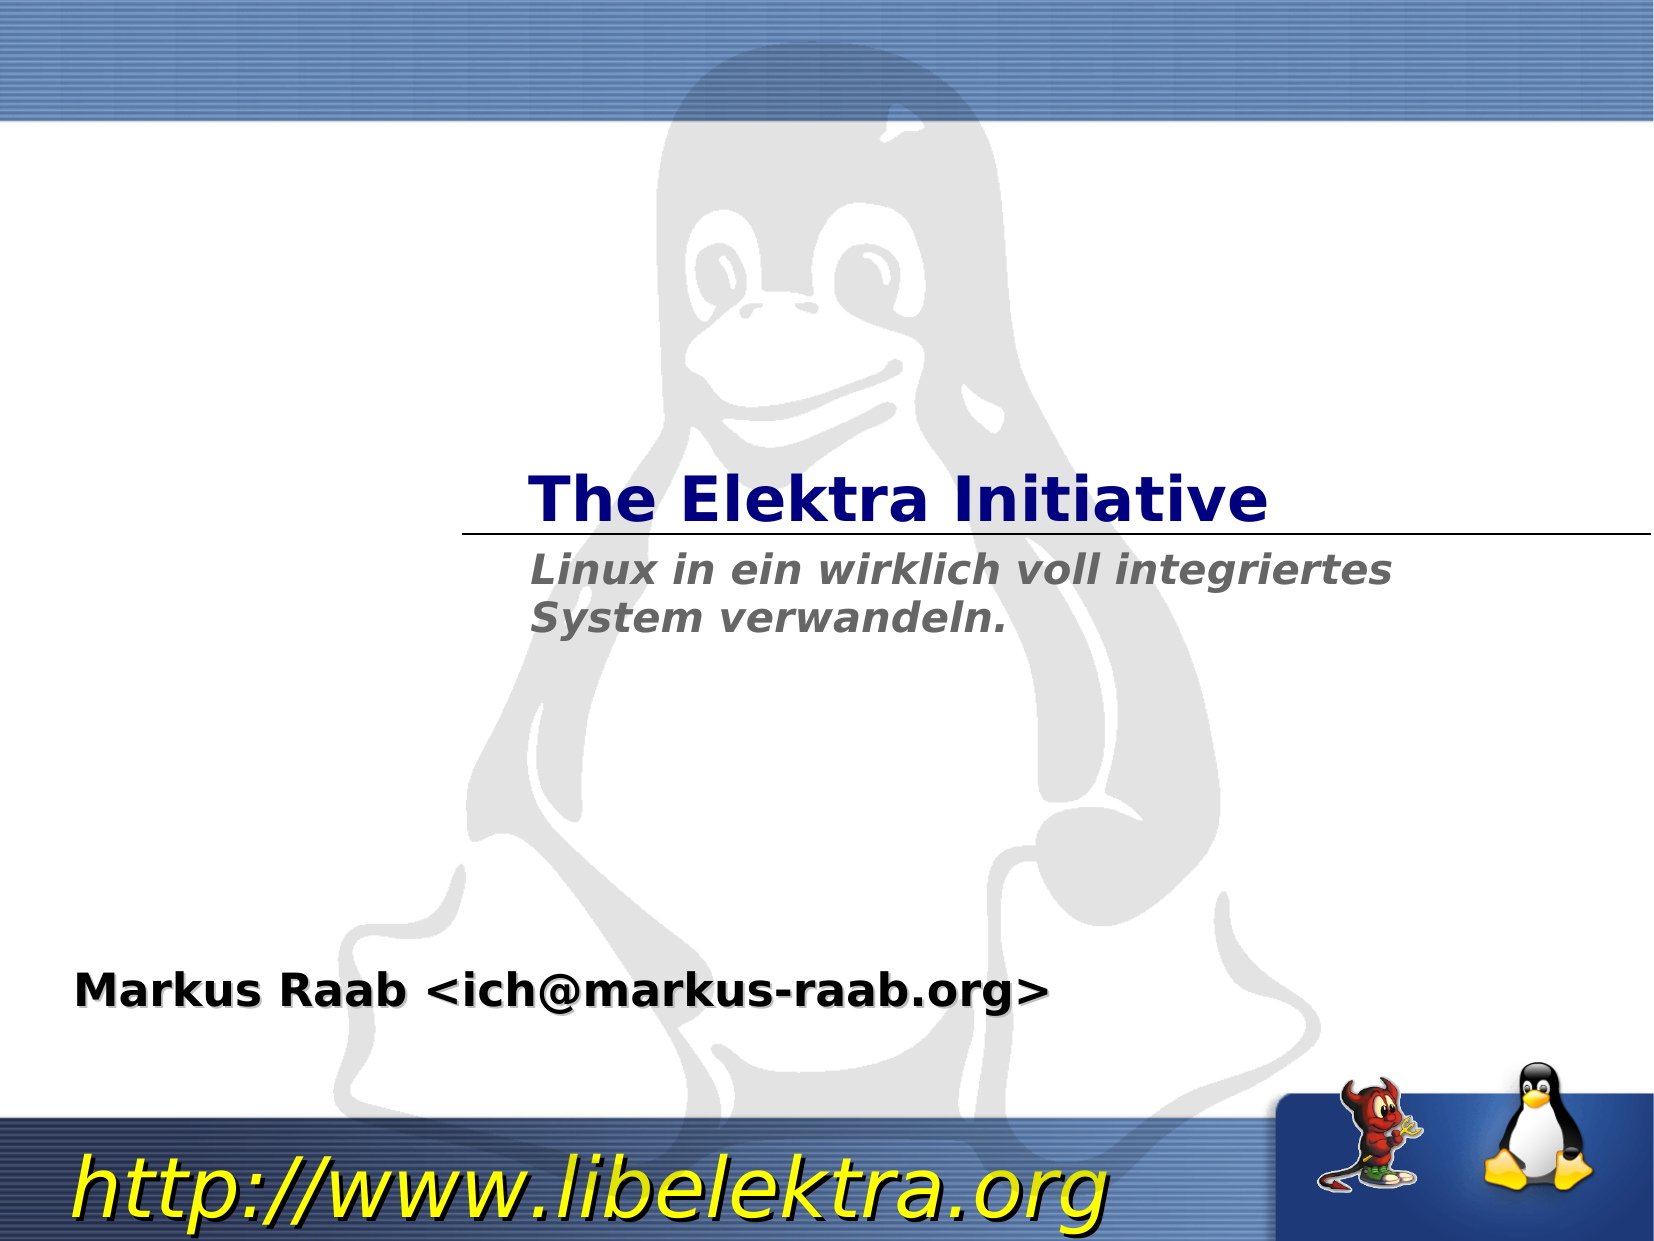

The Elektra Initiative
Linux in ein wirklich voll integriertes System verwandeln.
Markus Raab <ich@markus-raab.org>